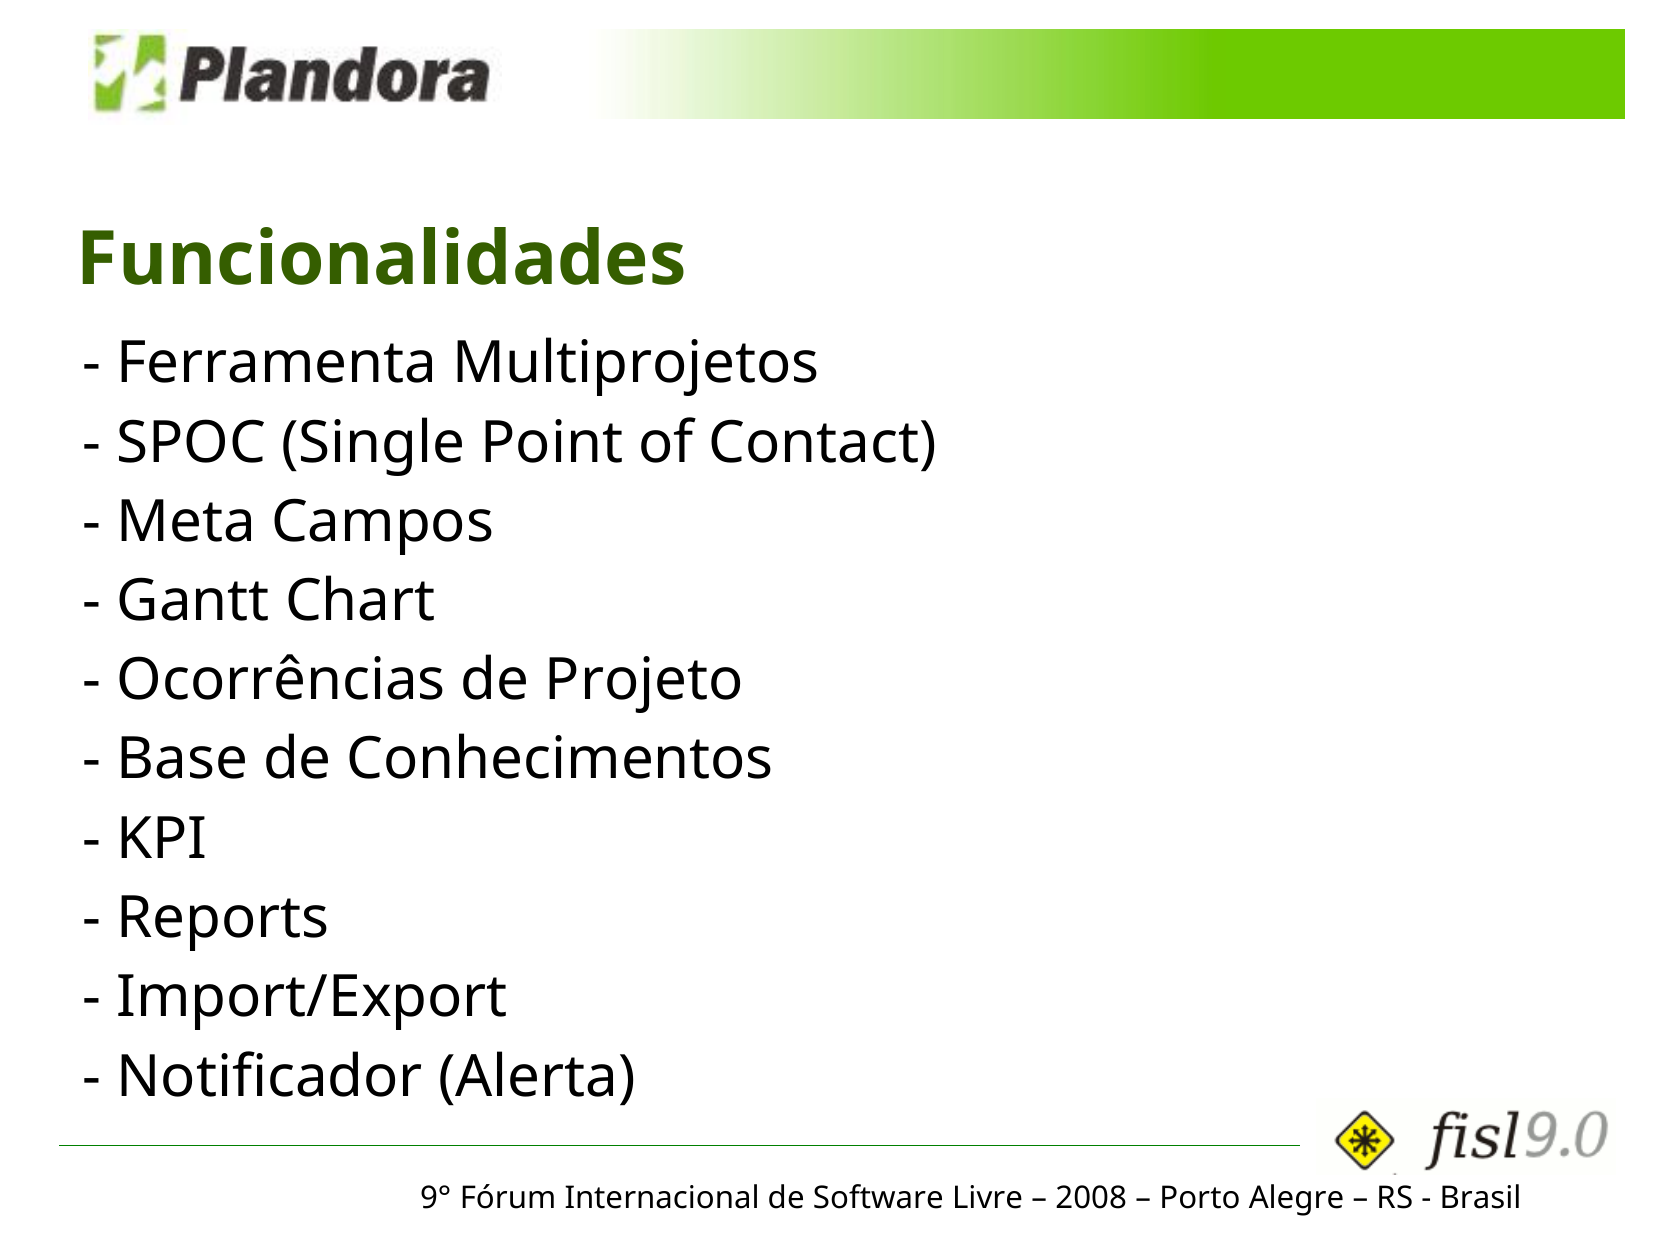

# Funcionalidades
- Ferramenta Multiprojetos
- SPOC (Single Point of Contact)
- Meta Campos
- Gantt Chart
- Ocorrências de Projeto
- Base de Conhecimentos
- KPI
- Reports
- Import/Export
- Notificador (Alerta)